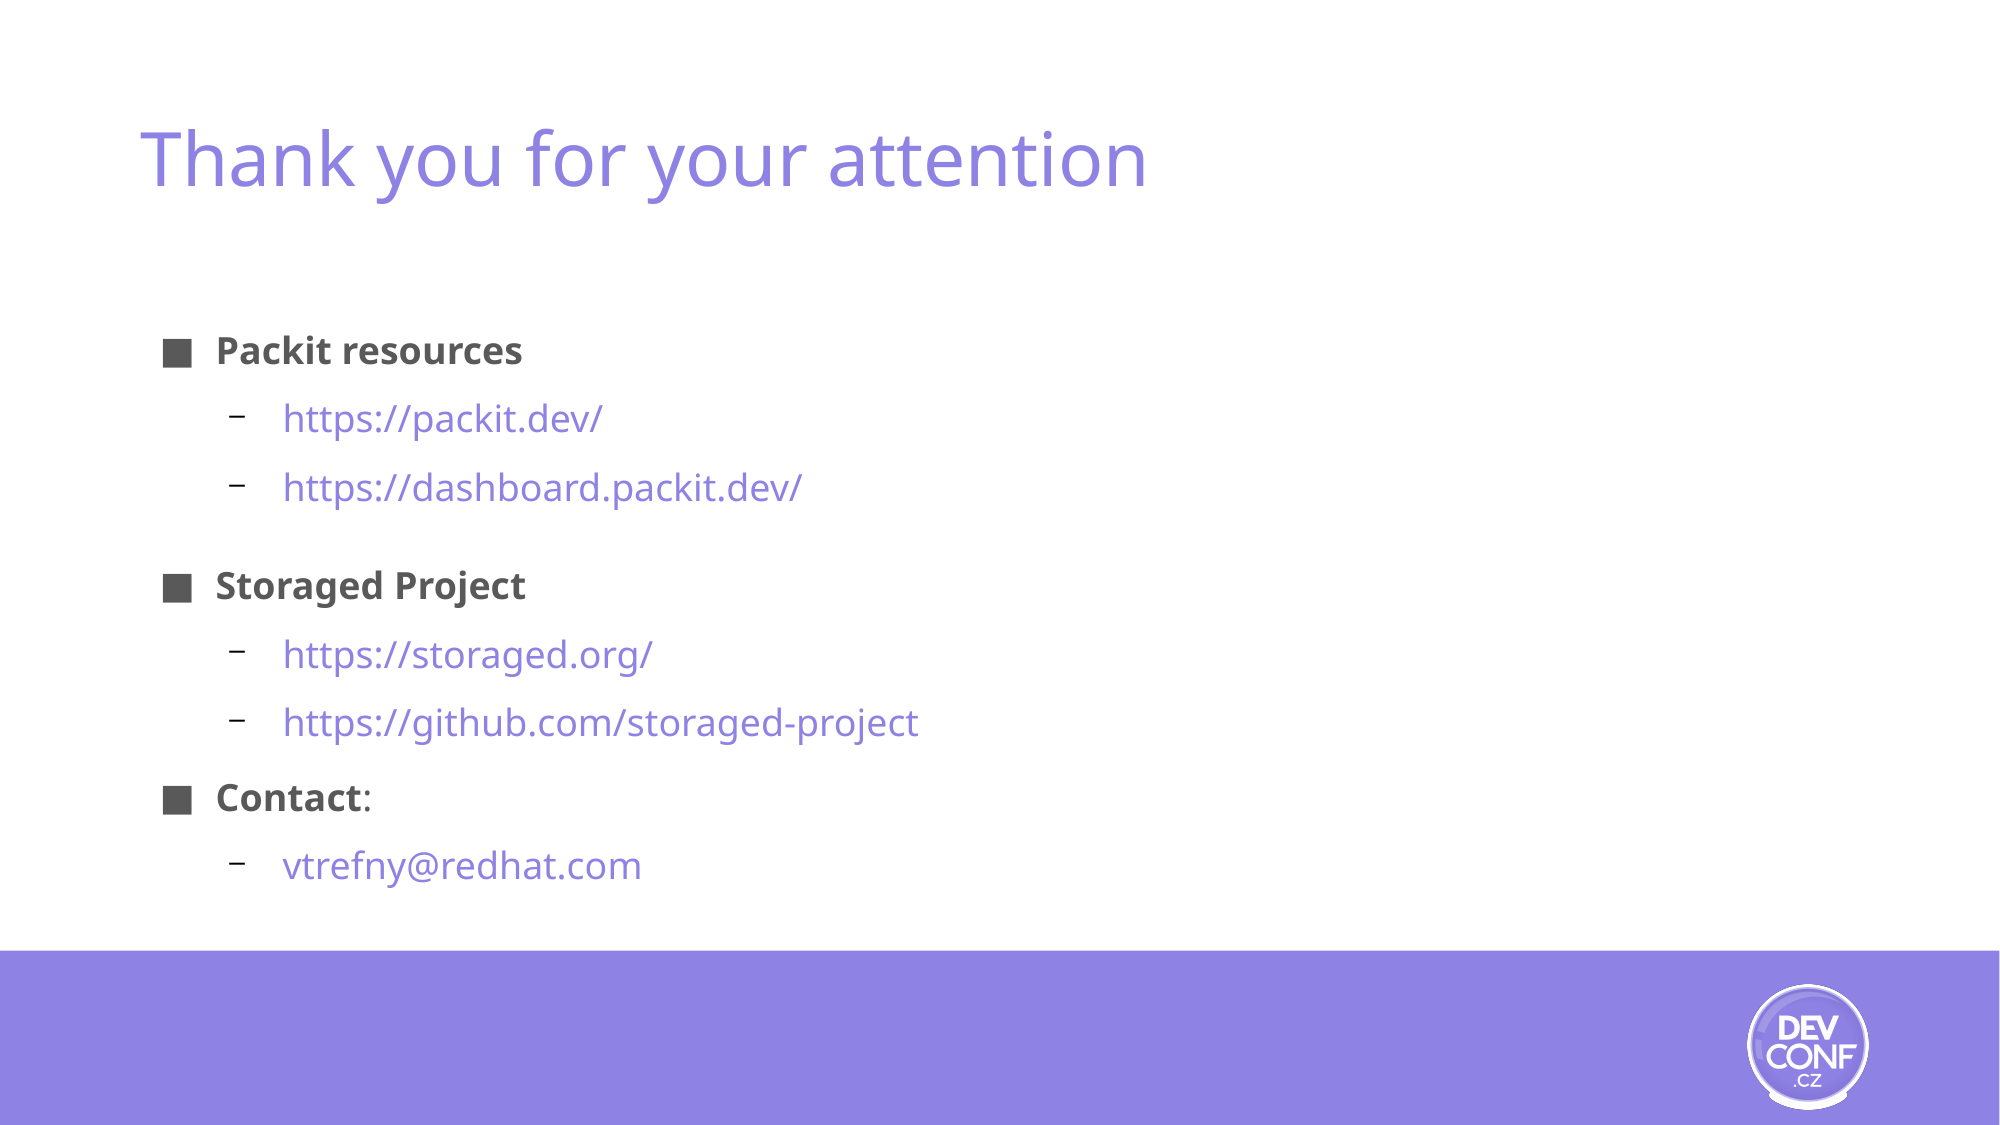

# Thank you for your attention
Packit resources
https://packit.dev/
https://dashboard.packit.dev/
Storaged Project
https://storaged.org/
https://github.com/storaged-project
Contact:
vtrefny@redhat.com